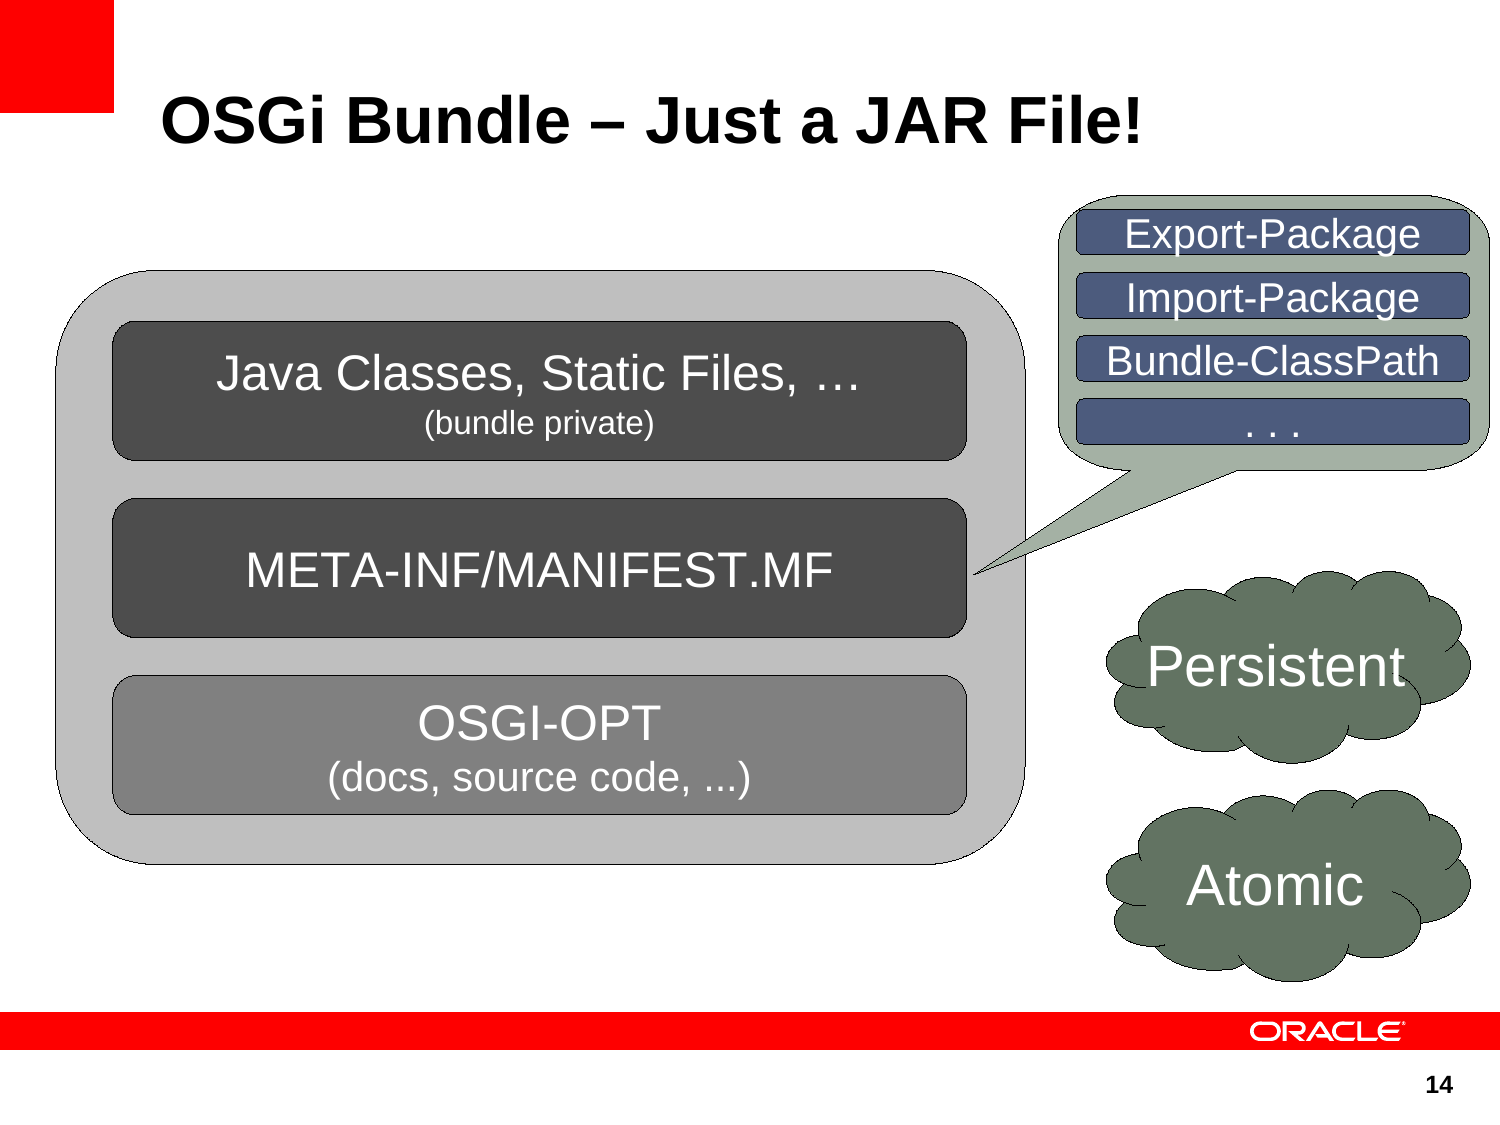

# OSGi Bundle – Just a JAR File!
Export-Package
Import-Package
Bundle-ClassPath
. . .
Java Classes, Static Files, …
(bundle private)
META-INF/MANIFEST.MF
Persistent
OSGI-OPT
(docs, source code, ...)
Atomic